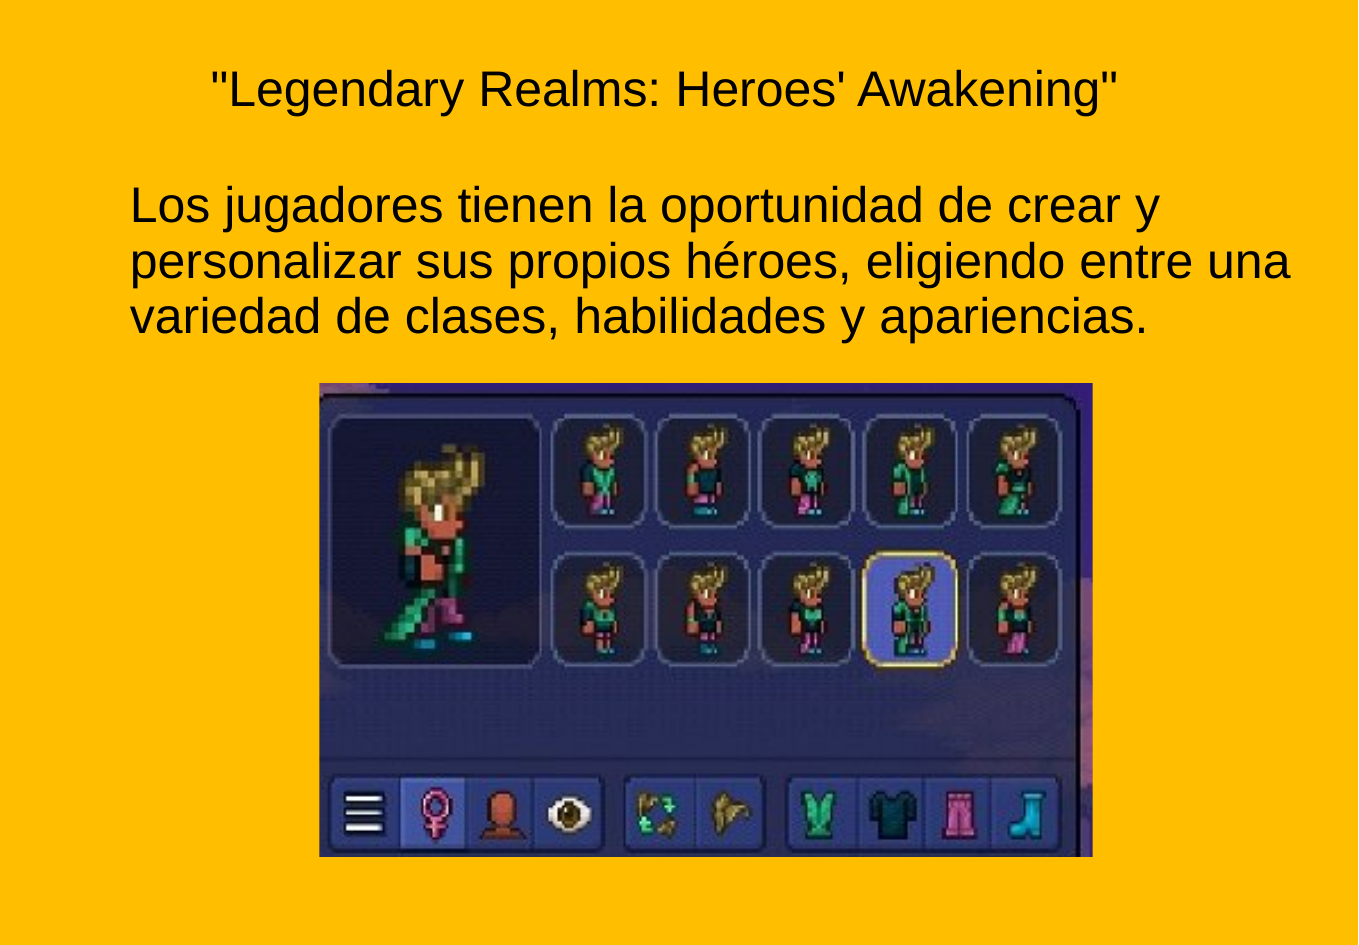

"Legendary Realms: Heroes' Awakening"
# Los jugadores tienen la oportunidad de crear y personalizar sus propios héroes, eligiendo entre una variedad de clases, habilidades y apariencias.